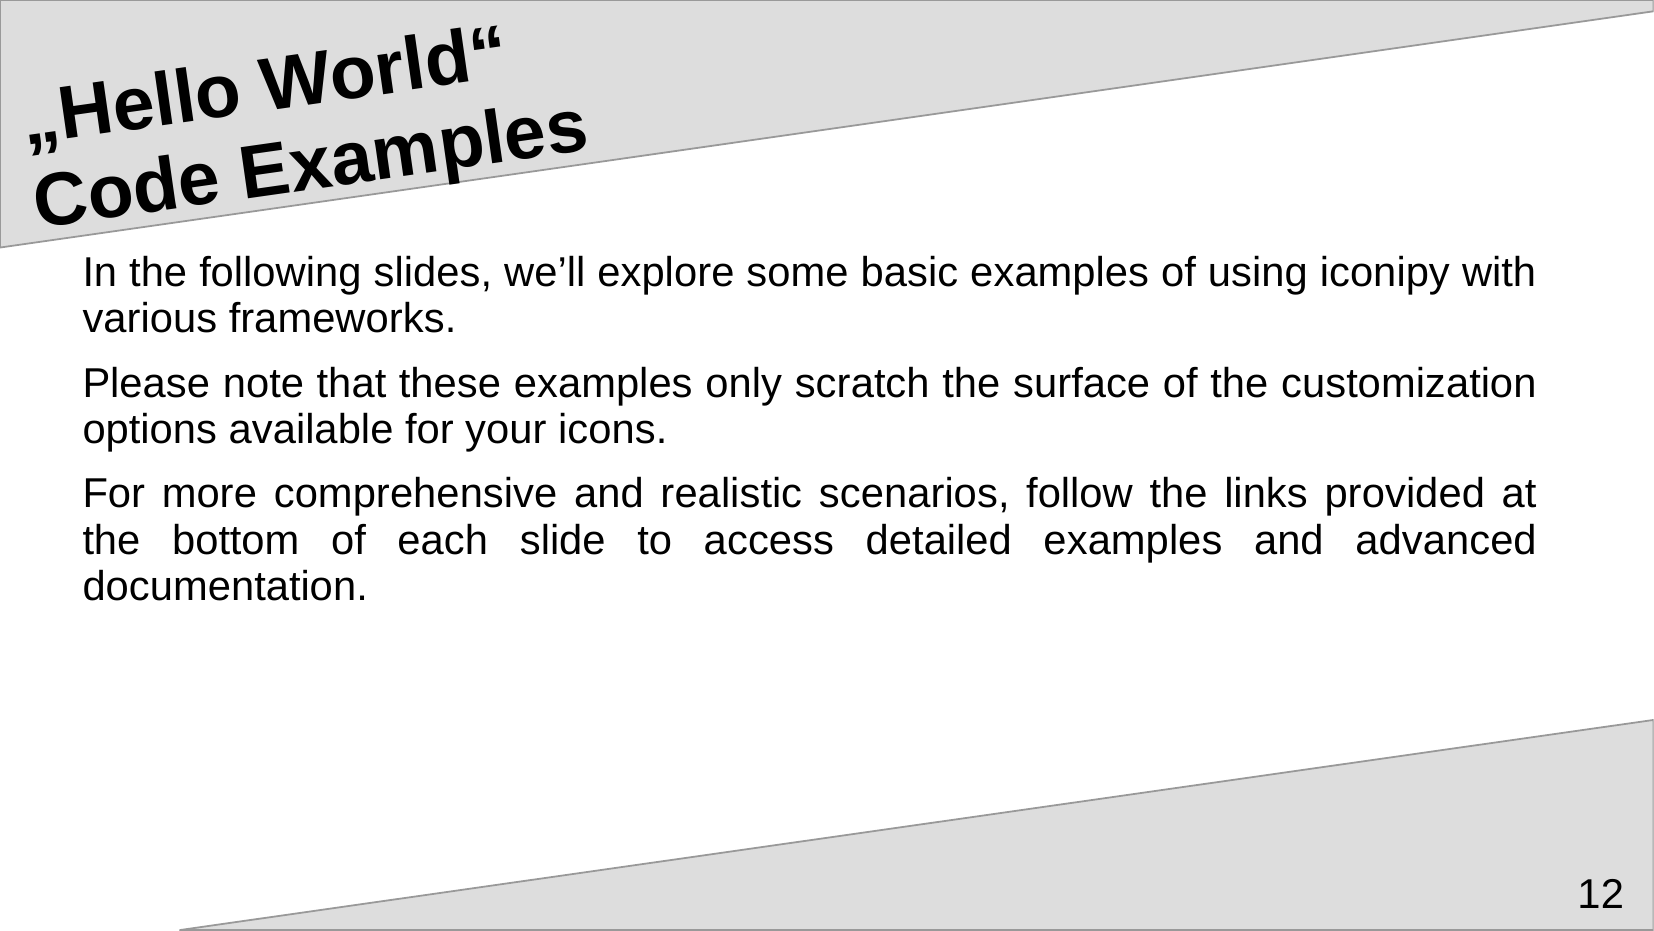

# „Hello World“ Code Examples
In the following slides, we’ll explore some basic examples of using iconipy with various frameworks.
Please note that these examples only scratch the surface of the customization options available for your icons.
For more comprehensive and realistic scenarios, follow the links provided at the bottom of each slide to access detailed examples and advanced documentation.
12